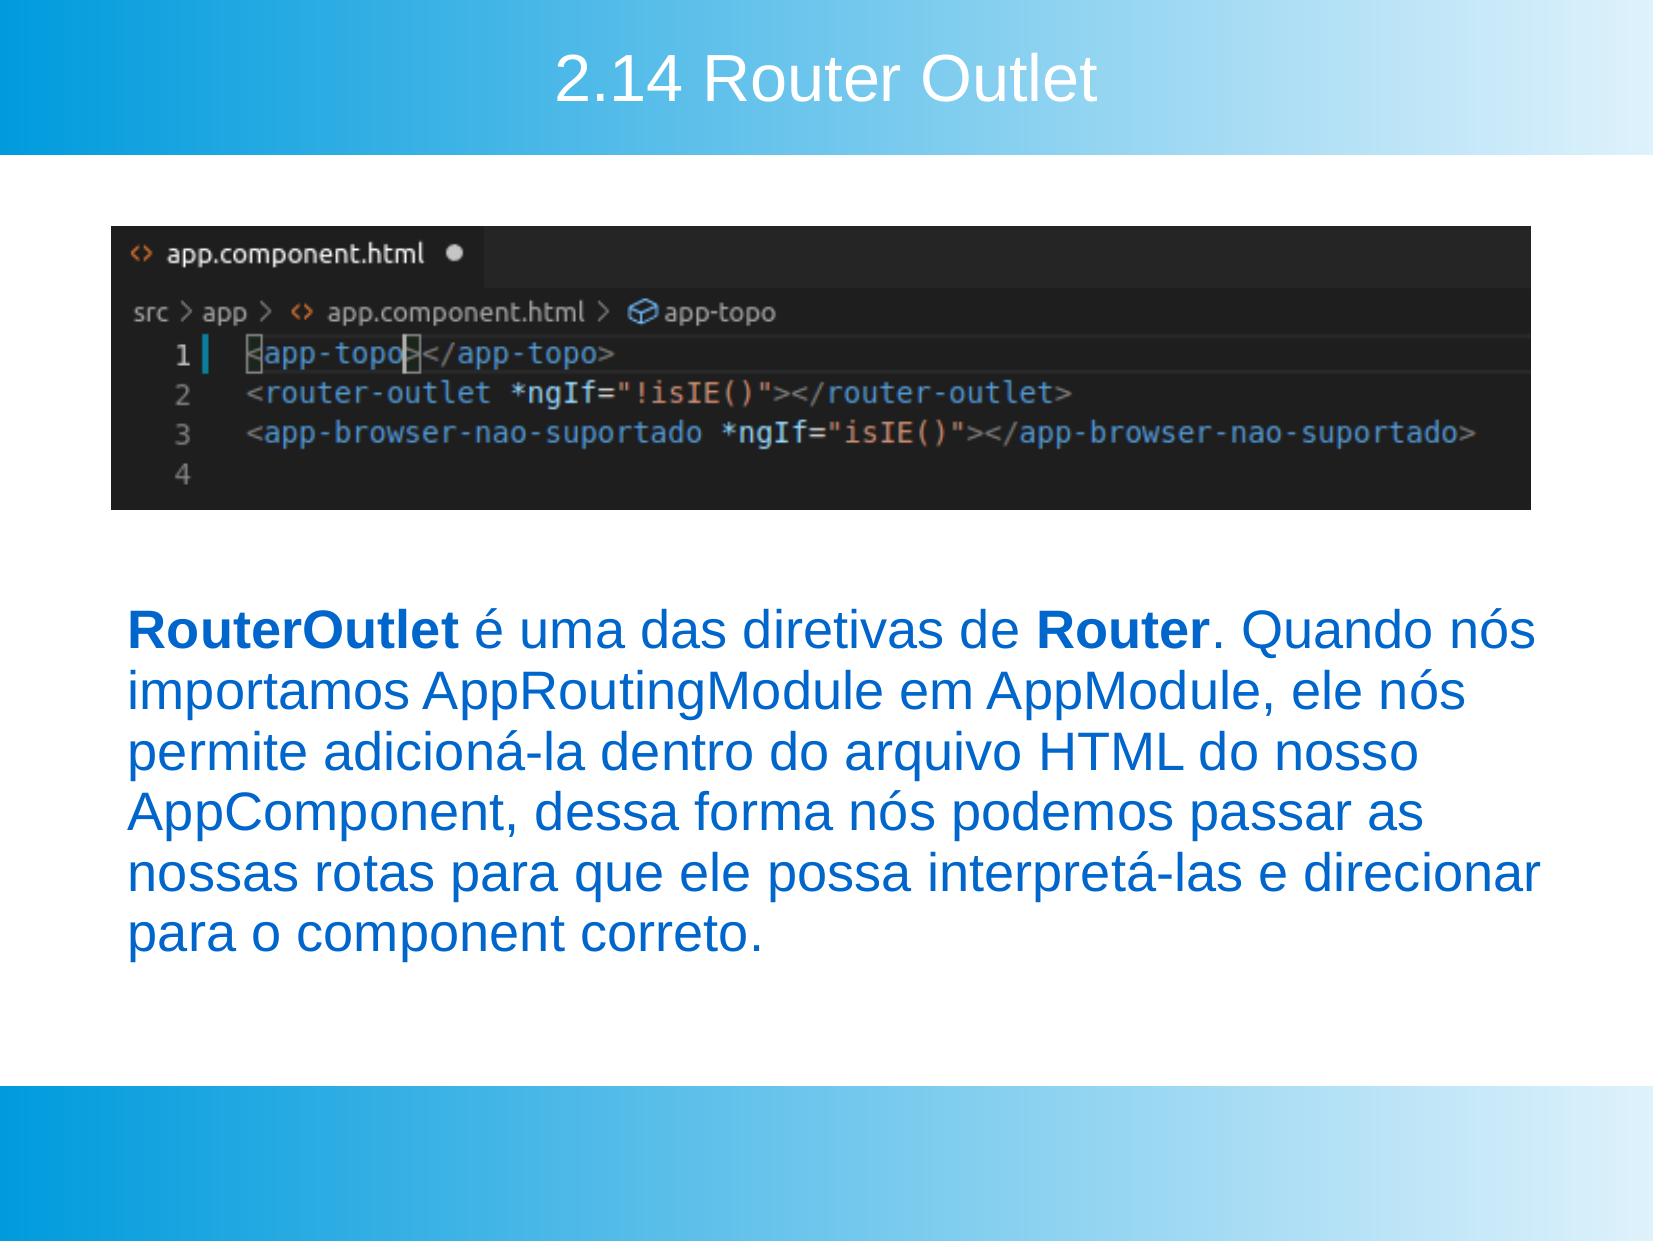

# 2.14 Router Outlet
RouterOutlet é uma das diretivas de Router. Quando nós importamos AppRoutingModule em AppModule, ele nós permite adicioná-la dentro do arquivo HTML do nosso AppComponent, dessa forma nós podemos passar as nossas rotas para que ele possa interpretá-las e direcionar para o component correto.